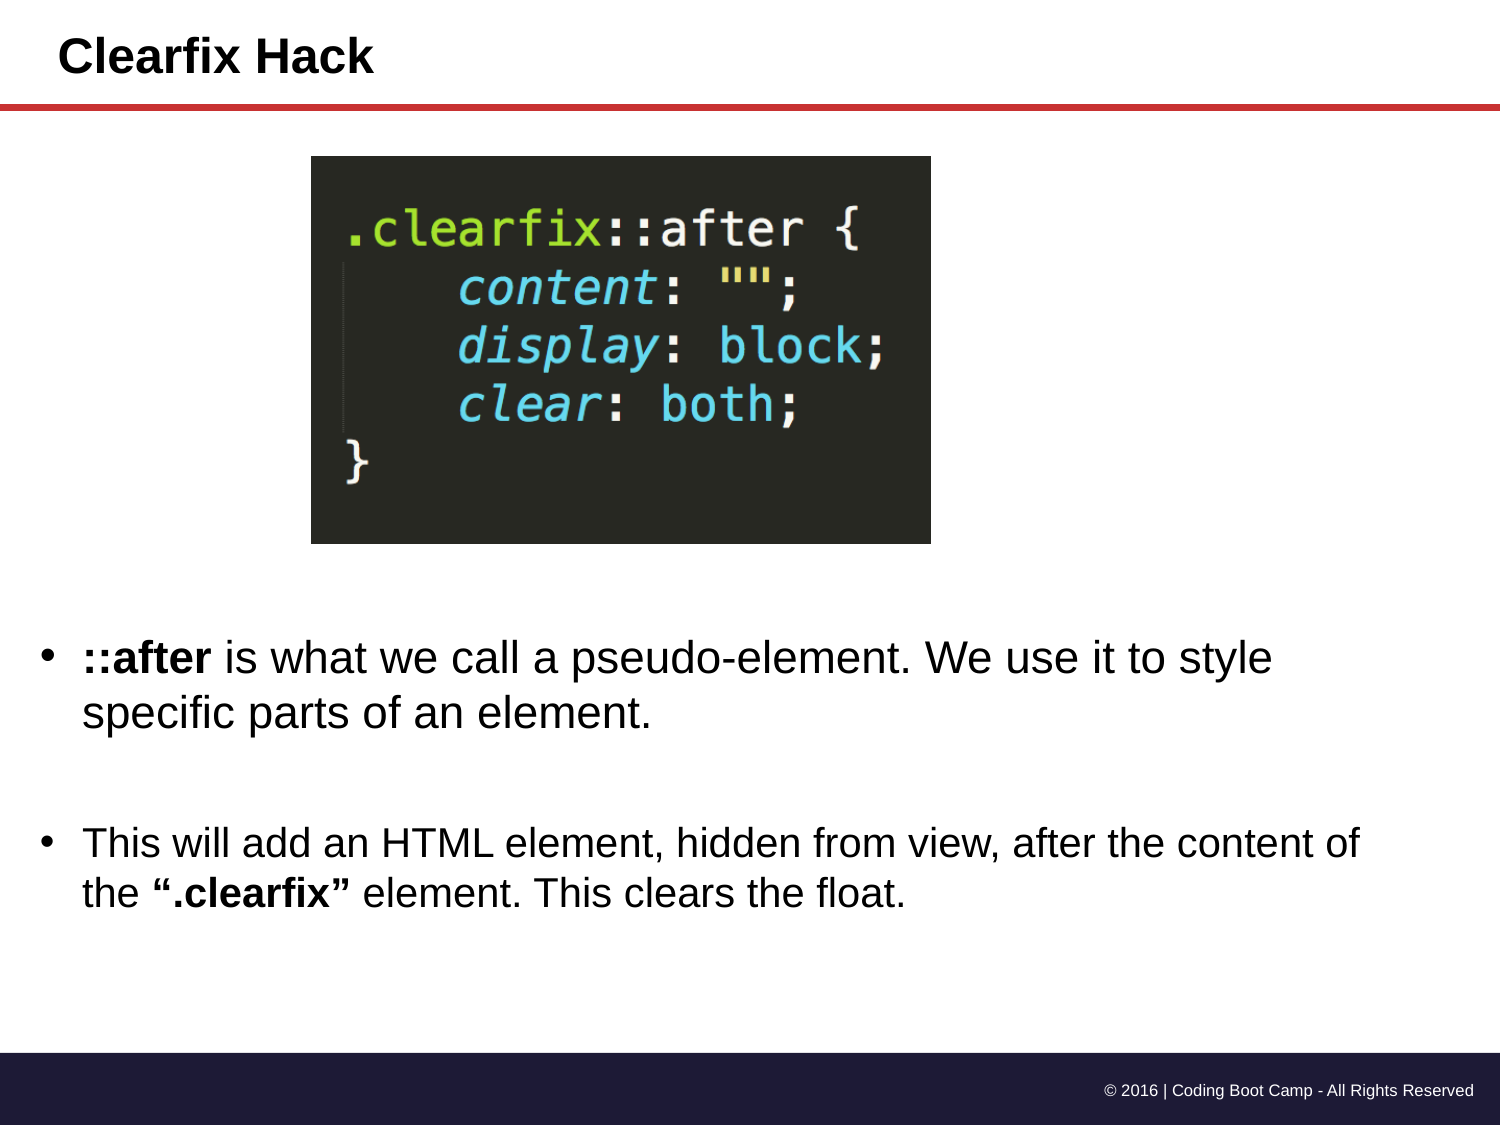

Clearfix Hack
::after is what we call a pseudo-element. We use it to style specific parts of an element.
This will add an HTML element, hidden from view, after the content of the “.clearfix” element. This clears the float.